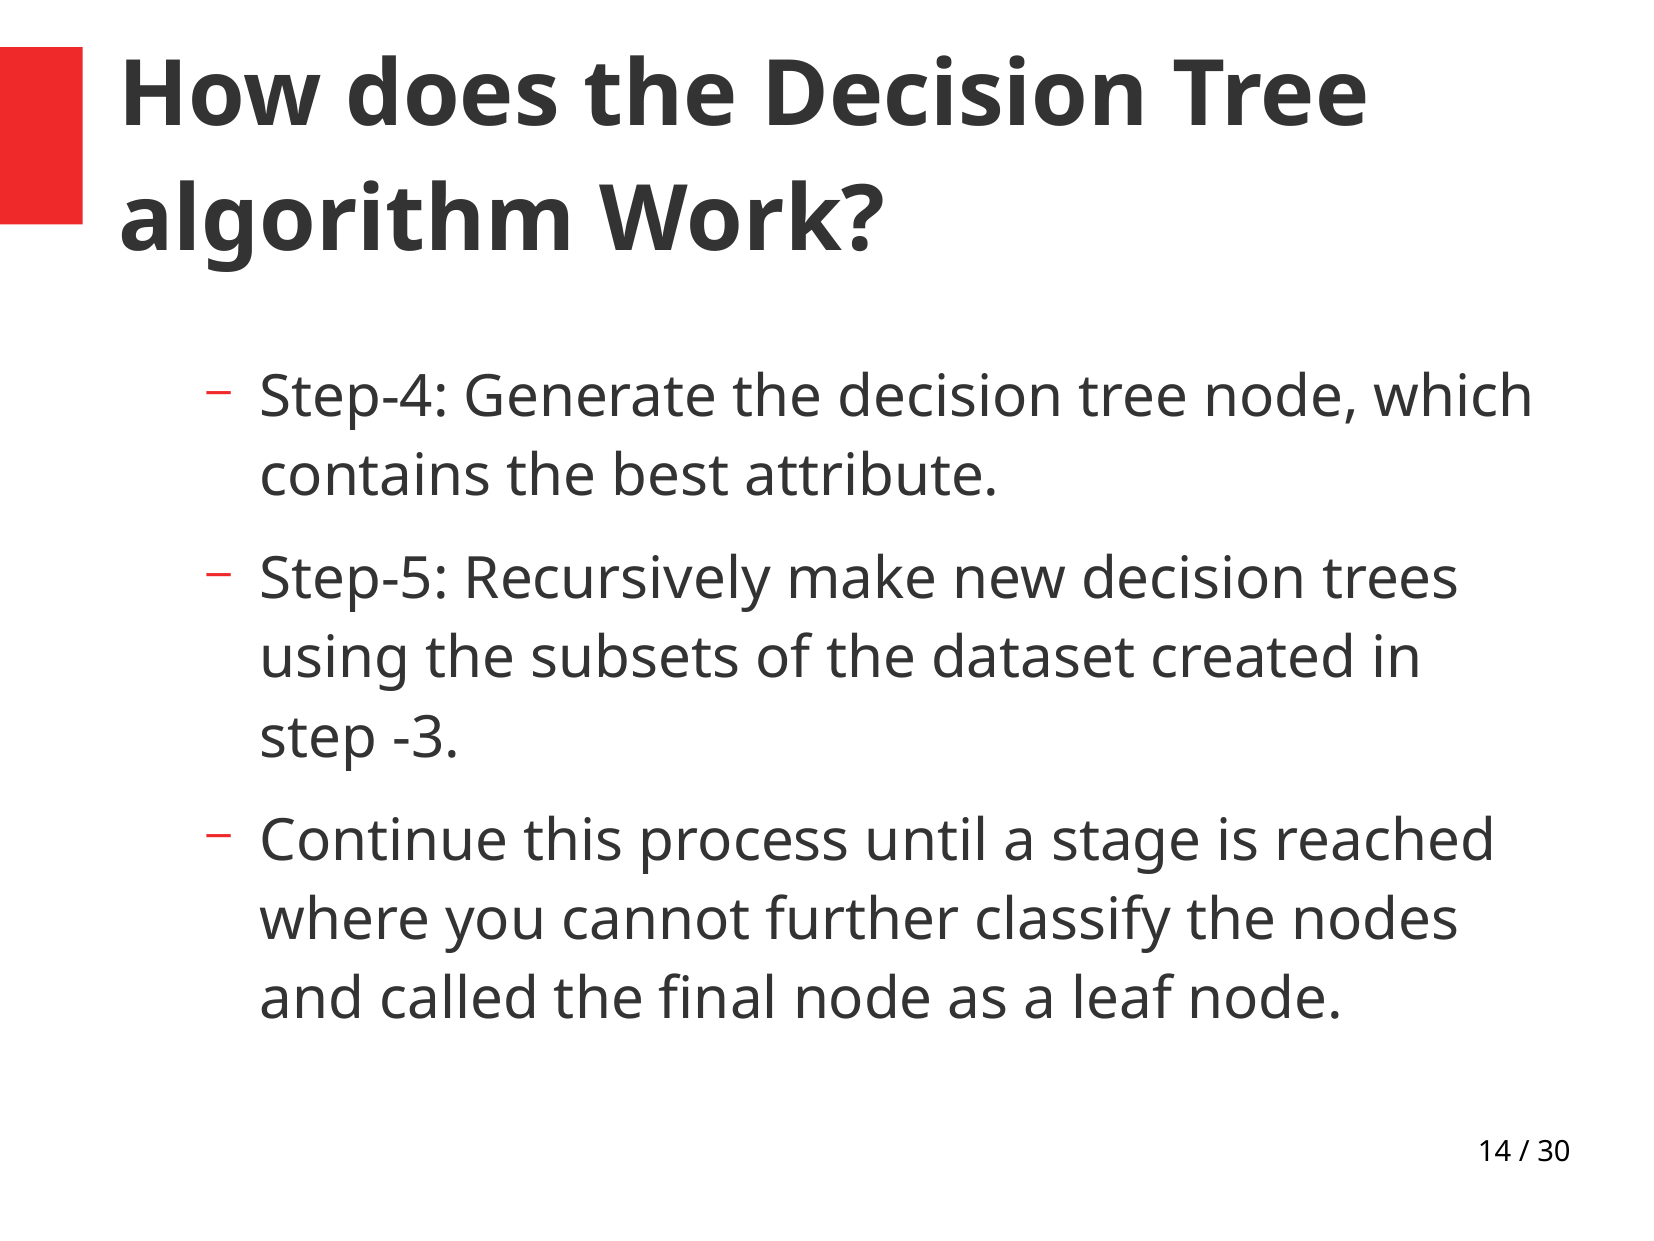

# How does the Decision Tree algorithm Work?
Step-4: Generate the decision tree node, which contains the best attribute.
Step-5: Recursively make new decision trees using the subsets of the dataset created in step -3.
Continue this process until a stage is reached where you cannot further classify the nodes and called the final node as a leaf node.
14